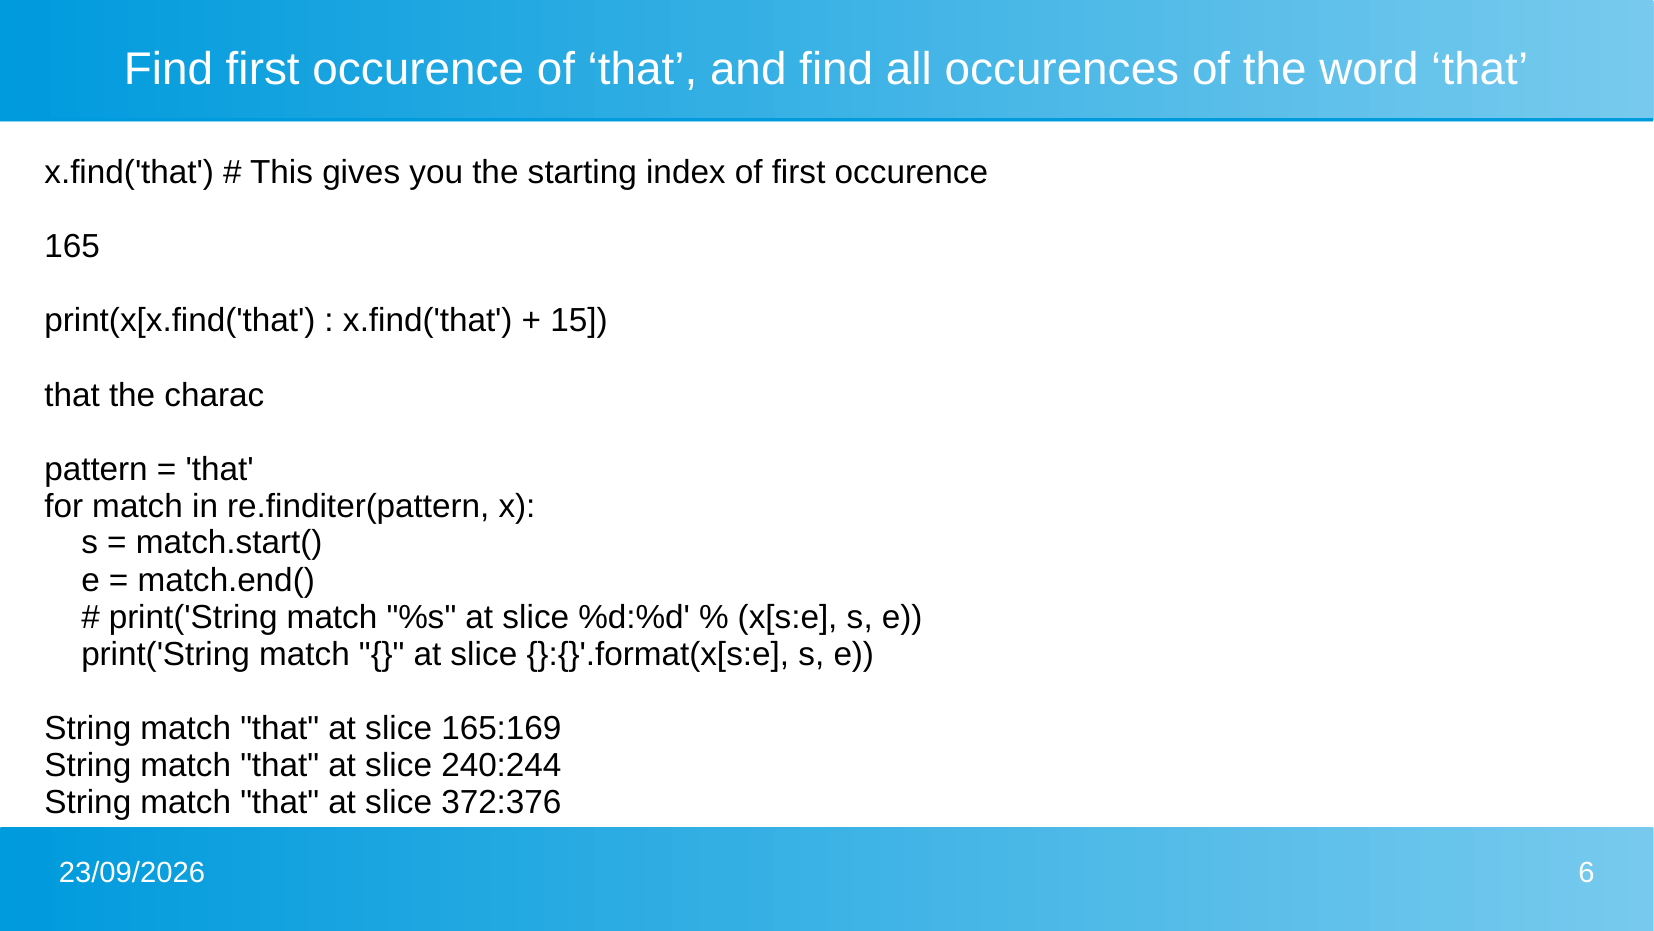

# Find first occurence of ‘that’, and find all occurences of the word ‘that’
x.find('that') # This gives you the starting index of first occurence
165
print(x[x.find('that') : x.find('that') + 15])
that the charac
pattern = 'that'
for match in re.finditer(pattern, x):
 s = match.start()
 e = match.end()
 # print('String match "%s" at slice %d:%d' % (x[s:e], s, e))
 print('String match "{}" at slice {}:{}'.format(x[s:e], s, e))
String match "that" at slice 165:169
String match "that" at slice 240:244
String match "that" at slice 372:376
6